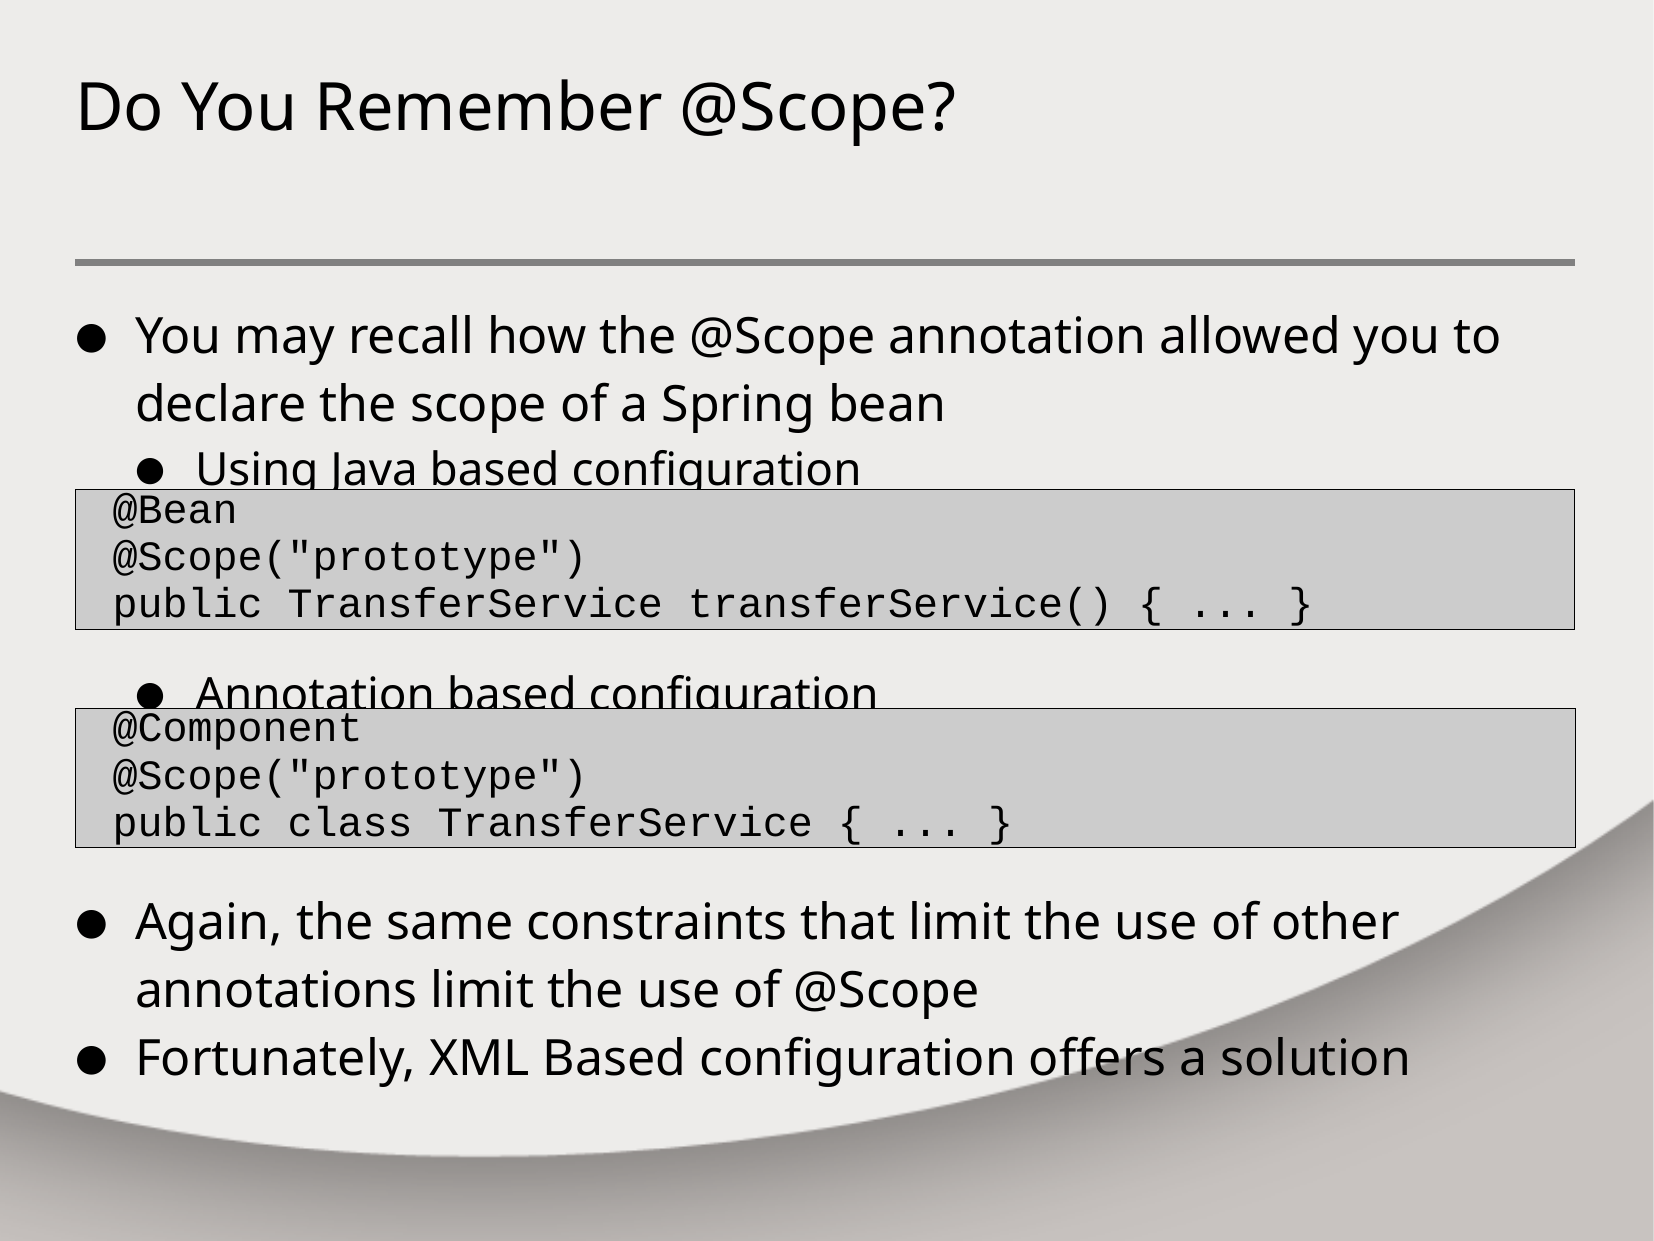

# Do You Remember @Scope?
You may recall how the @Scope annotation allowed you to declare the scope of a Spring bean
Using Java based configuration
Annotation based configuration
Again, the same constraints that limit the use of other annotations limit the use of @Scope
Fortunately, XML Based configuration offers a solution
@Bean
@Scope("prototype")
public TransferService transferService() { ... }
@Component
@Scope("prototype")
public class TransferService { ... }